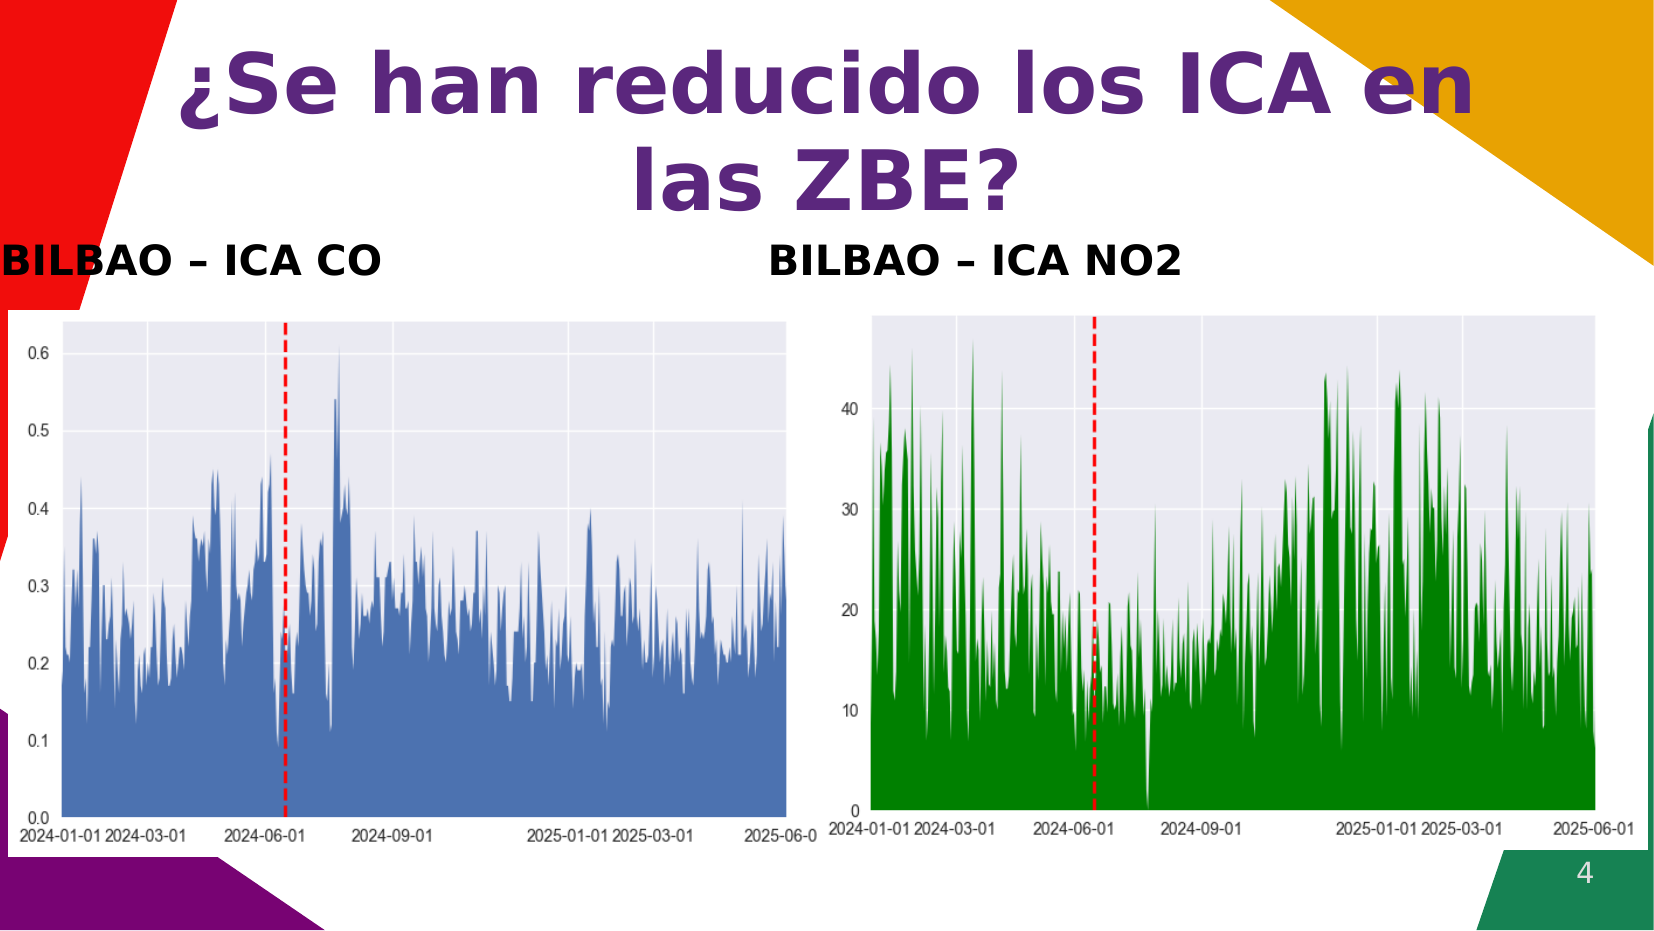

# ¿Se han reducido los ICA en las ZBE?
BILBAO – ICA CO
BILBAO – ICA NO2
4